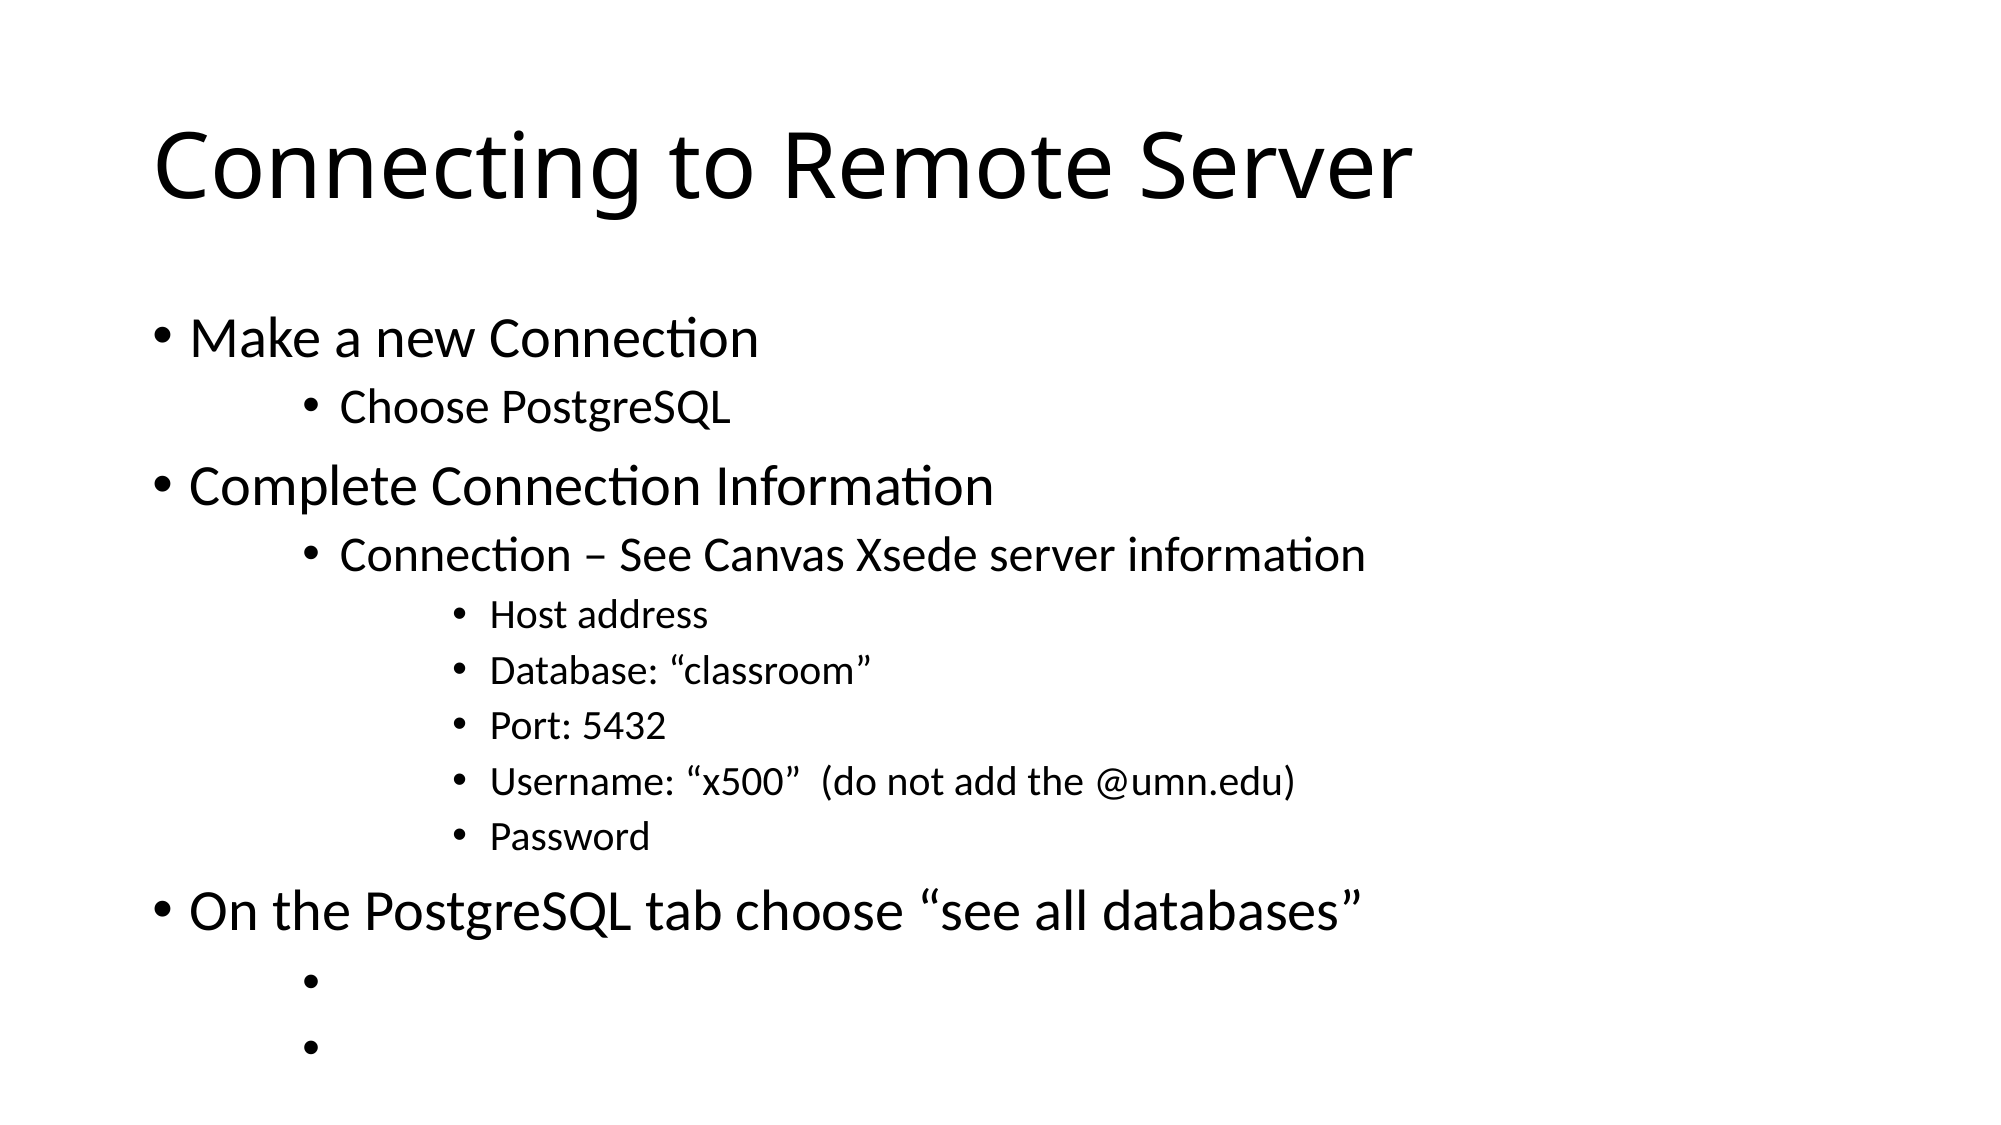

# Connecting to Remote Server
Make a new Connection
Choose PostgreSQL
Complete Connection Information
Connection – See Canvas Xsede server information
Host address
Database: “classroom”
Port: 5432
Username: “x500” (do not add the @umn.edu)
Password
On the PostgreSQL tab choose “see all databases”